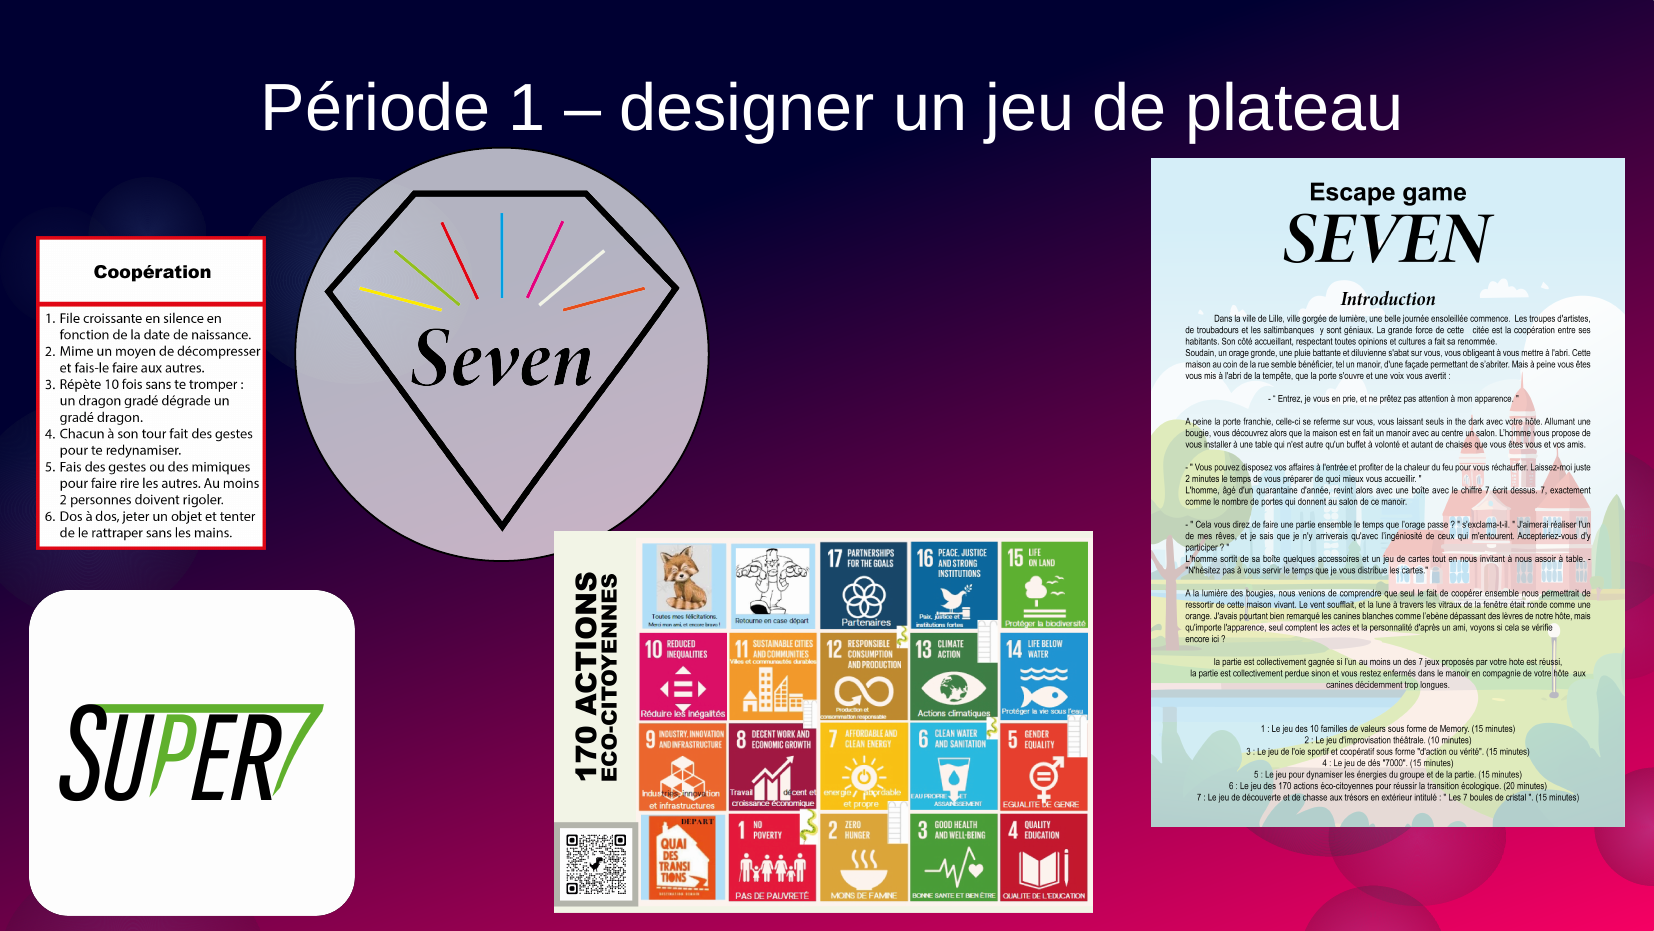

# Période 1 – designer un jeu de plateau